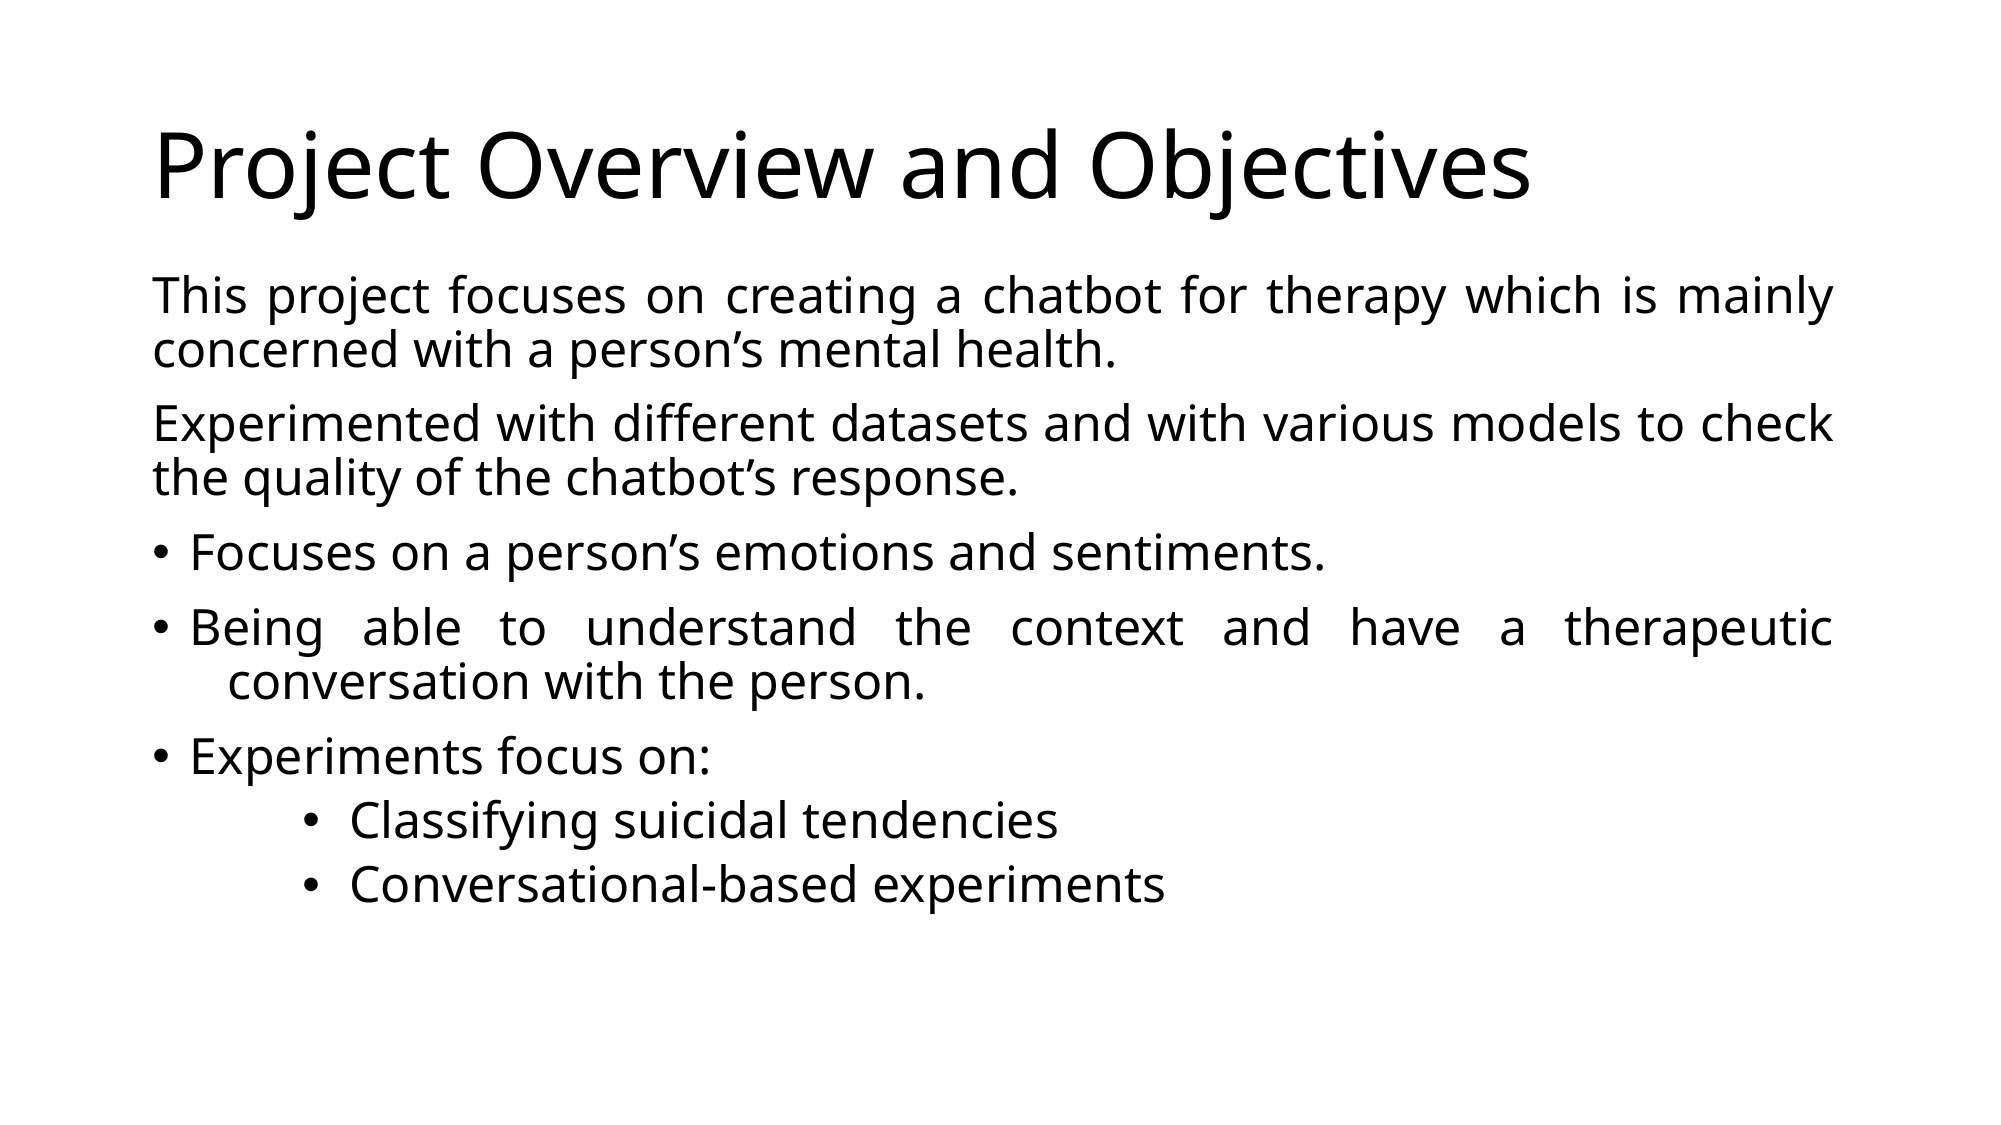

# Project Overview and Objectives
This project focuses on creating a chatbot for therapy which is mainly concerned with a person’s mental health.
Experimented with different datasets and with various models to check the quality of the chatbot’s response.
Focuses on a person’s emotions and sentiments.
Being able to understand the context and have a therapeutic conversation with the person.
Experiments focus on:
Classifying suicidal tendencies
Conversational-based experiments